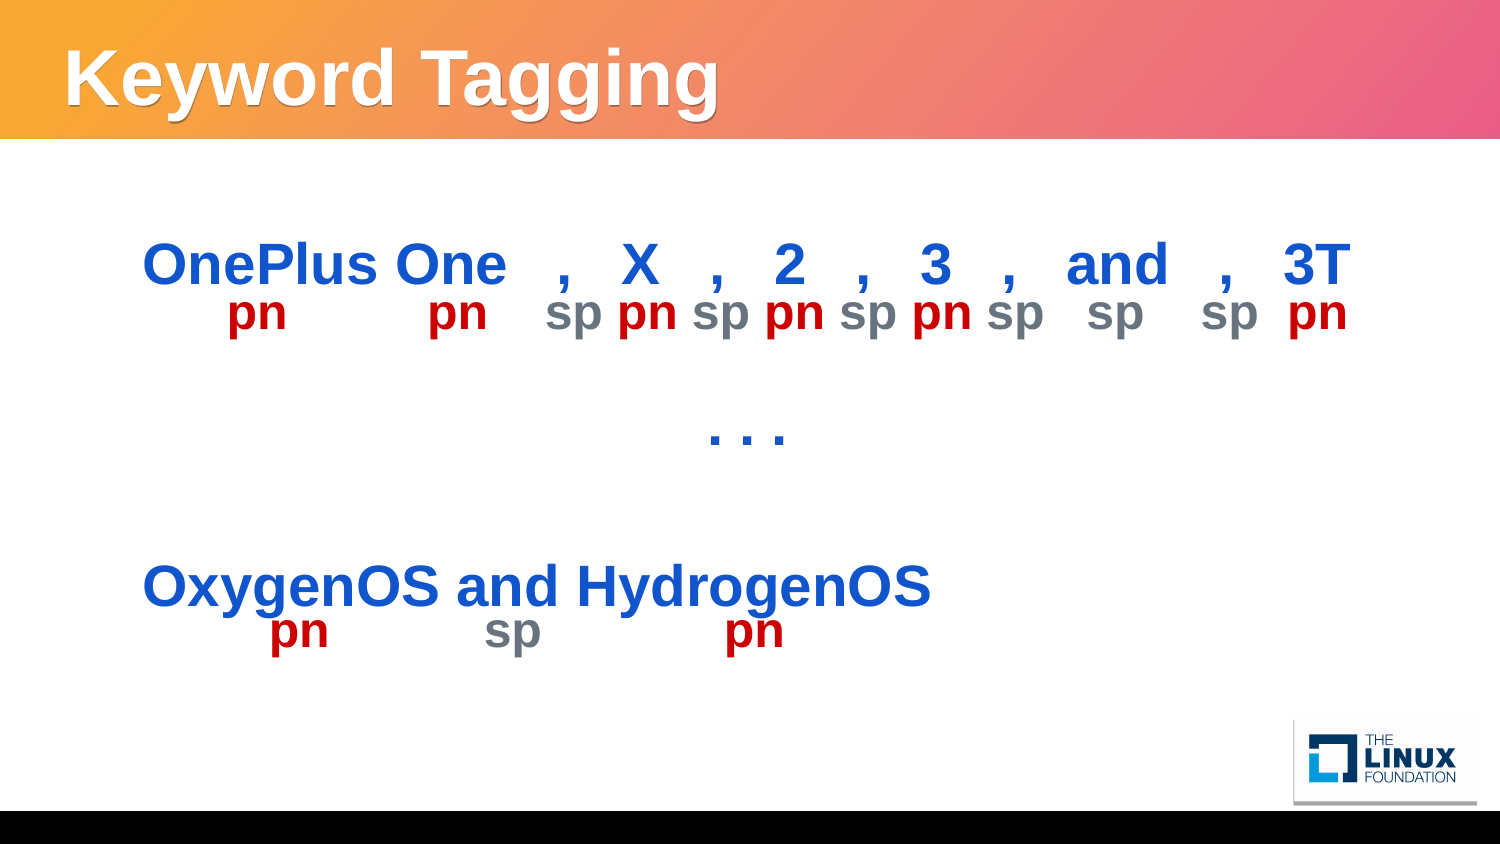

# Keyword Tagging
OnePlus One , X , 2 , 3 , and , 3T
. . .
OxygenOS and HydrogenOS
 pn pn sp pn sp pn sp pn sp sp sp pn
 pn sp pn